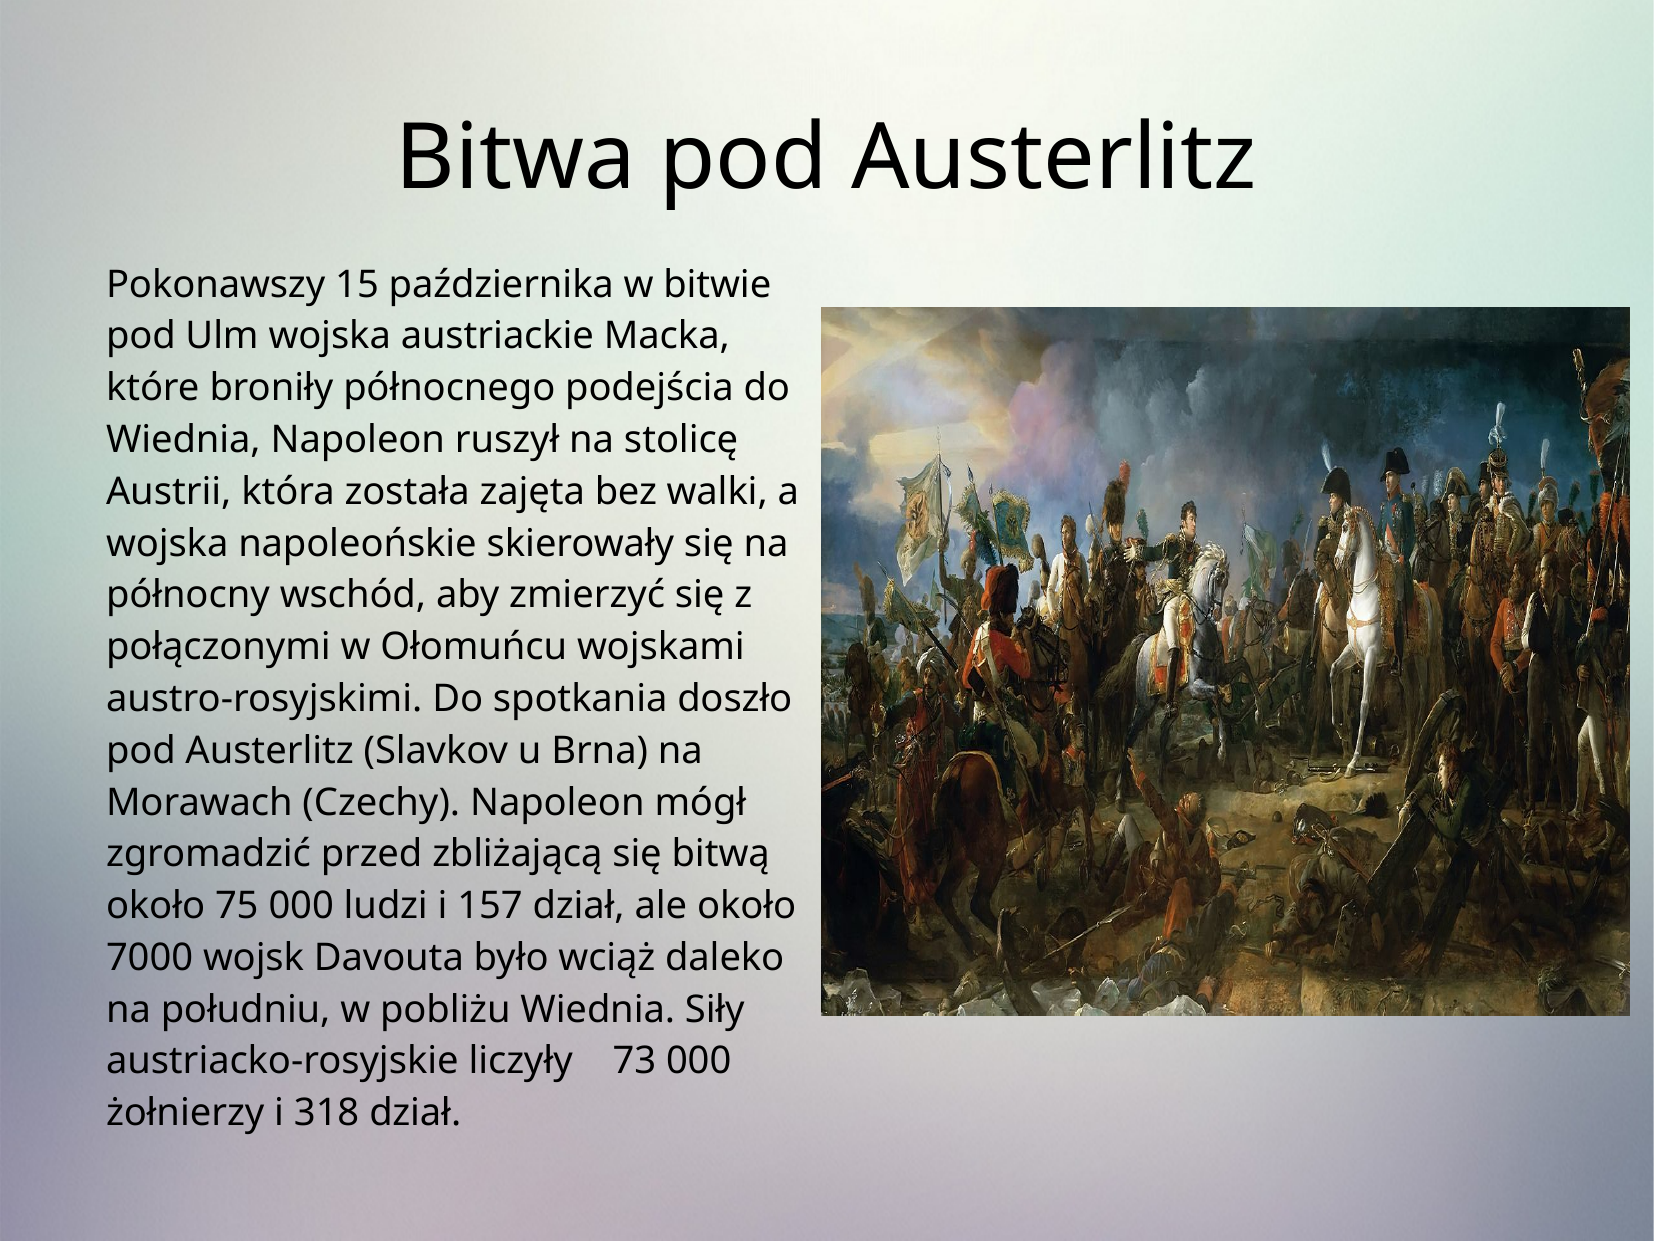

# Bitwa pod Austerlitz
Pokonawszy 15 października w bitwie pod Ulm wojska austriackie Macka, które broniły północnego podejścia do Wiednia, Napoleon ruszył na stolicę Austrii, która została zajęta bez walki, a wojska napoleońskie skierowały się na północny wschód, aby zmierzyć się z połączonymi w Ołomuńcu wojskami austro-rosyjskimi. Do spotkania doszło pod Austerlitz (Slavkov u Brna) na Morawach (Czechy). Napoleon mógł zgromadzić przed zbliżającą się bitwą około 75 000 ludzi i 157 dział, ale około 7000 wojsk Davouta było wciąż daleko na południu, w pobliżu Wiednia. Siły austriacko-rosyjskie liczyły 73 000 żołnierzy i 318 dział.